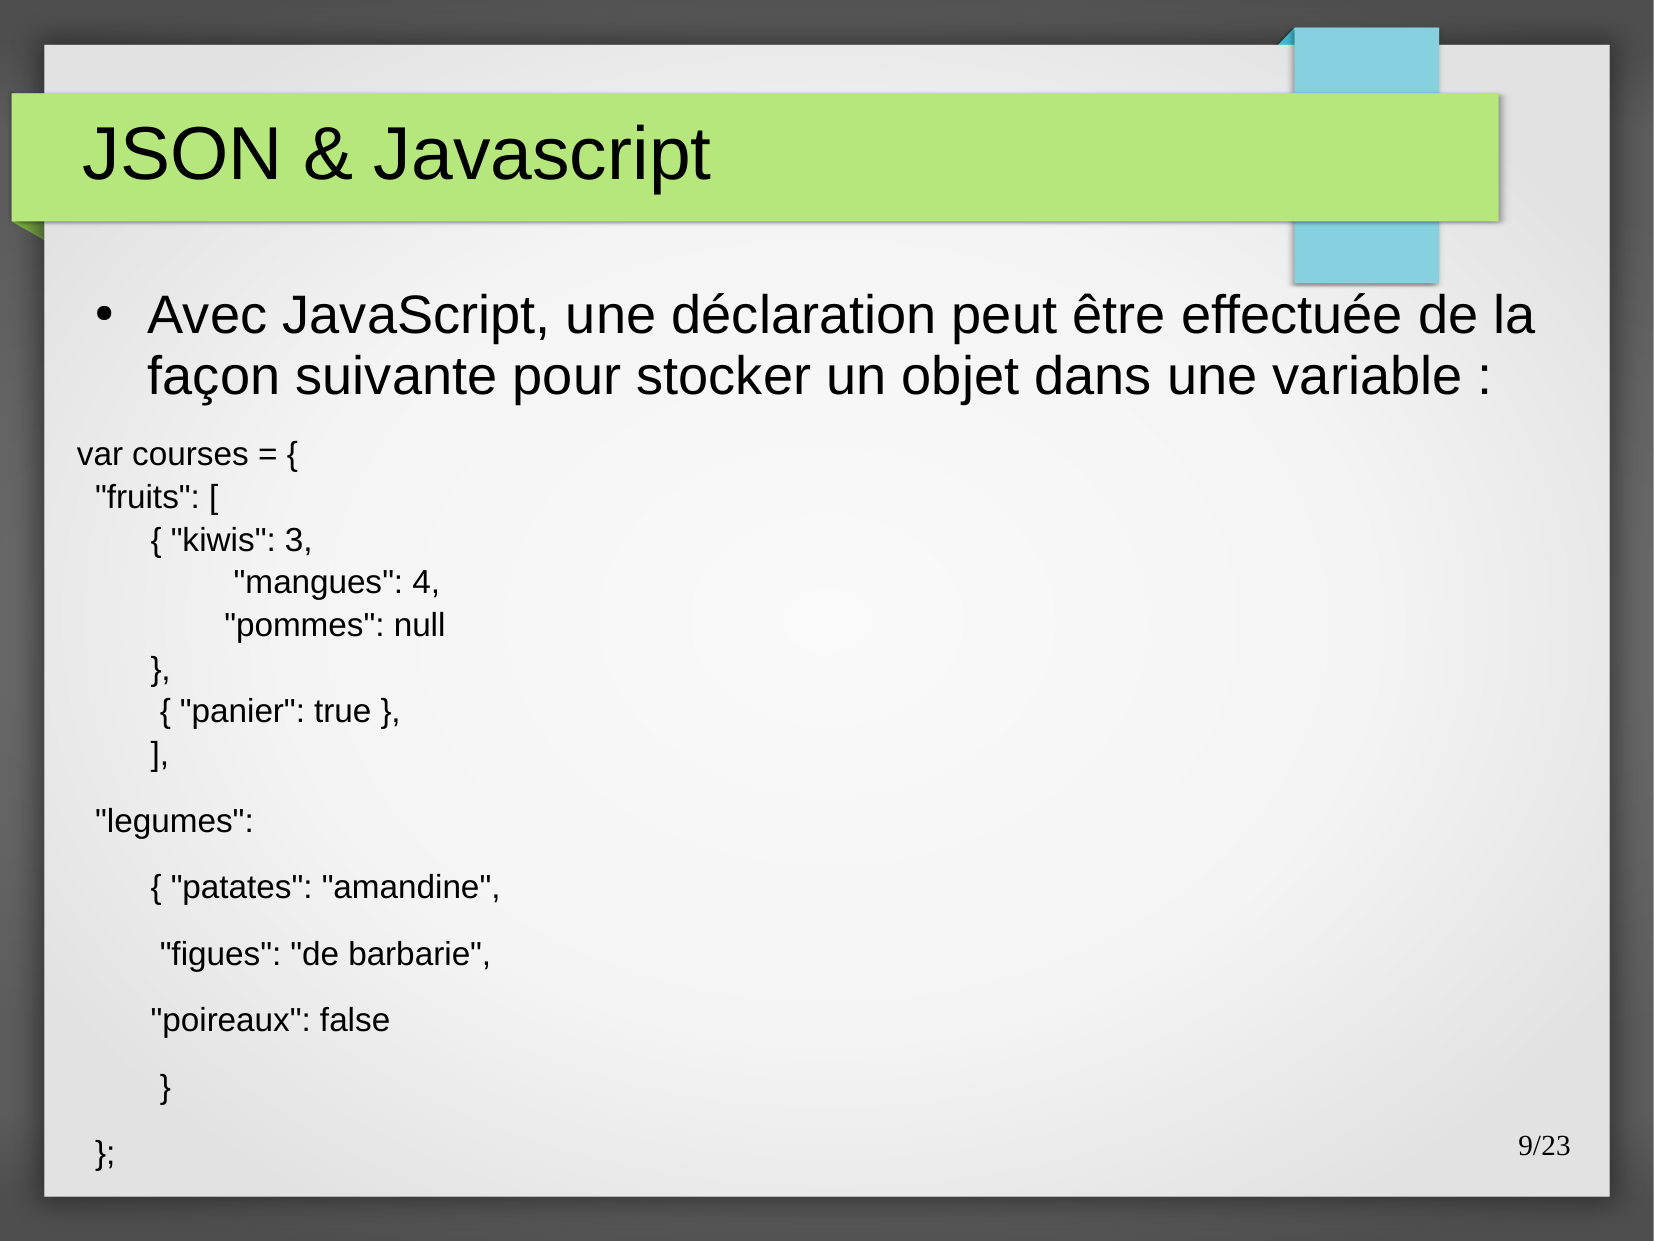

# JSON & Javascript
Avec JavaScript, une déclaration peut être effectuée de la façon suivante pour stocker un objet dans une variable :
var courses = {
 "fruits": [
 	{ "kiwis": 3,
 		 "mangues": 4,
 		"pommes": null
 	},
 	 { "panier": true },
 	],
 "legumes":
 	{ "patates": "amandine",
 	 "figues": "de barbarie",
 	"poireaux": false
 	 }
 };
9